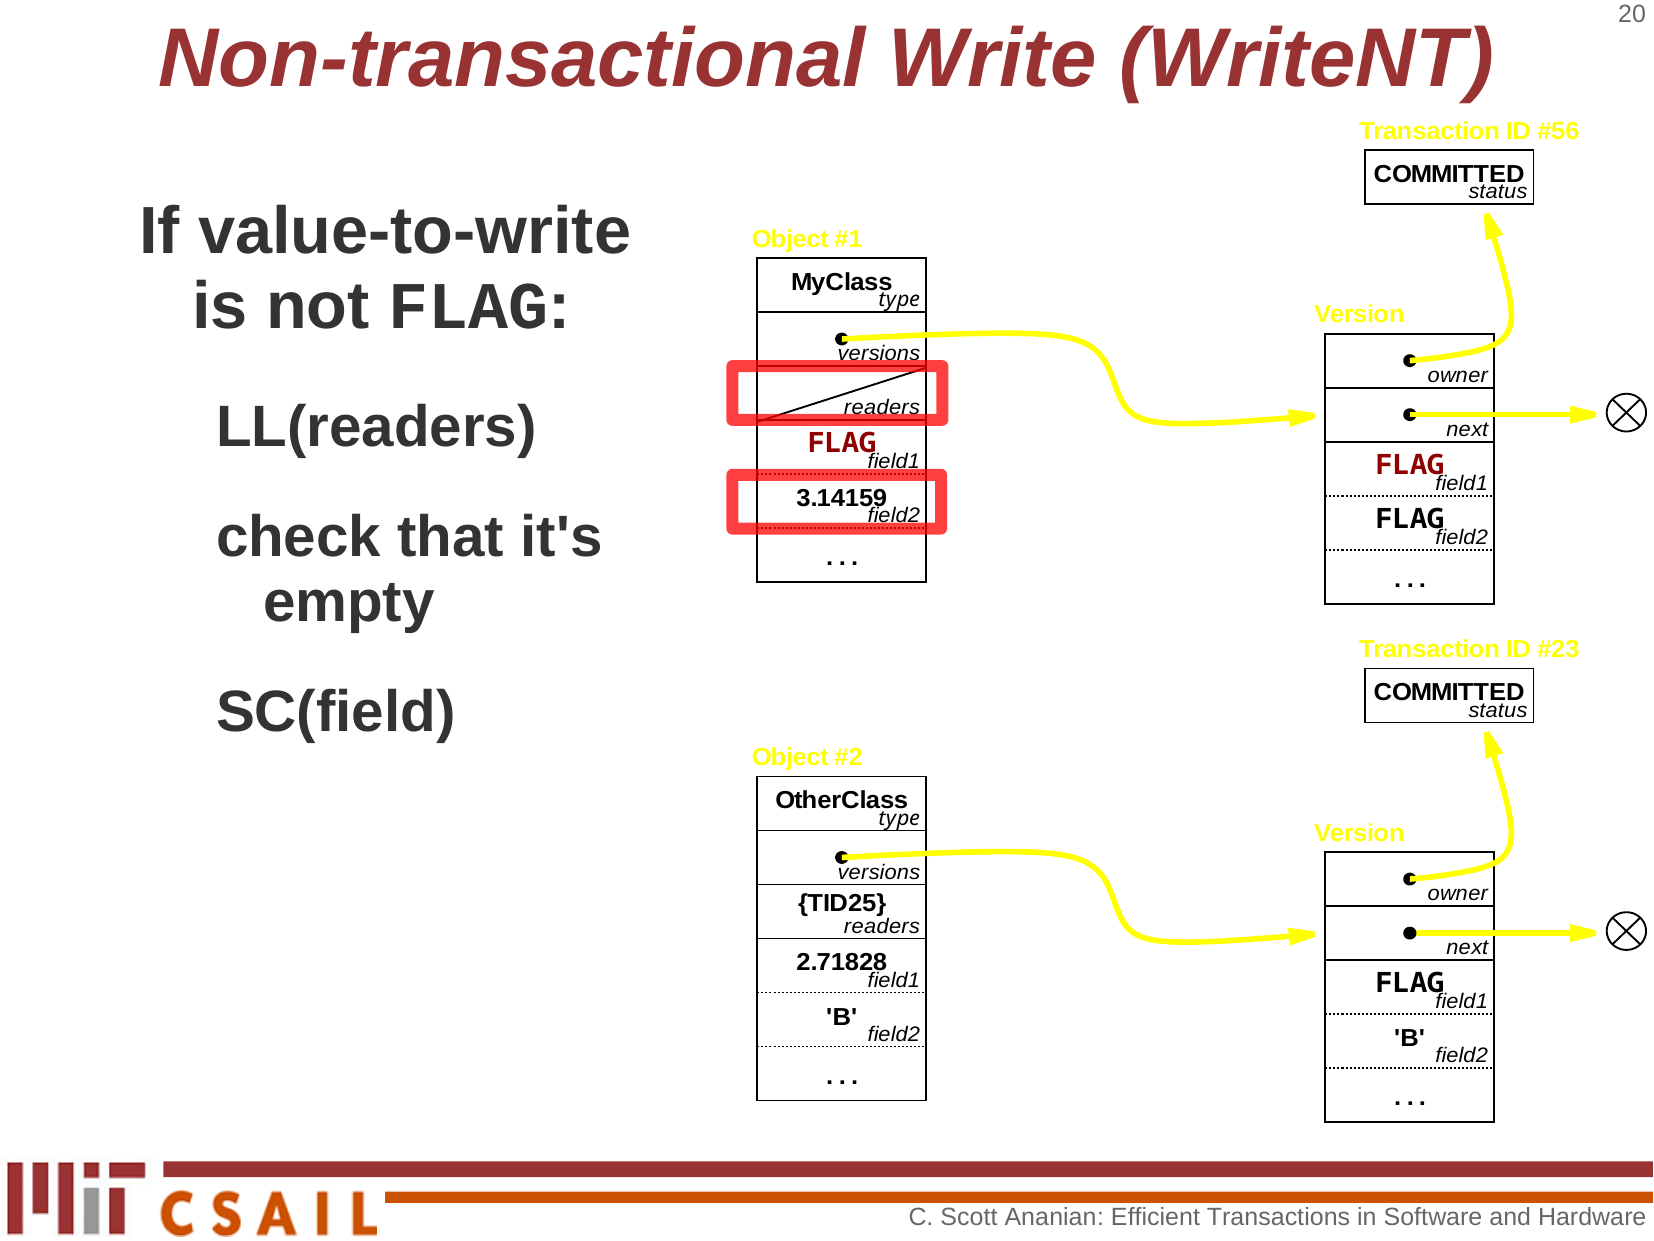

# Non-transactional Write (WriteNT)
If value-to-write is not FLAG:
LL(readers)
check that it's empty
SC(field)